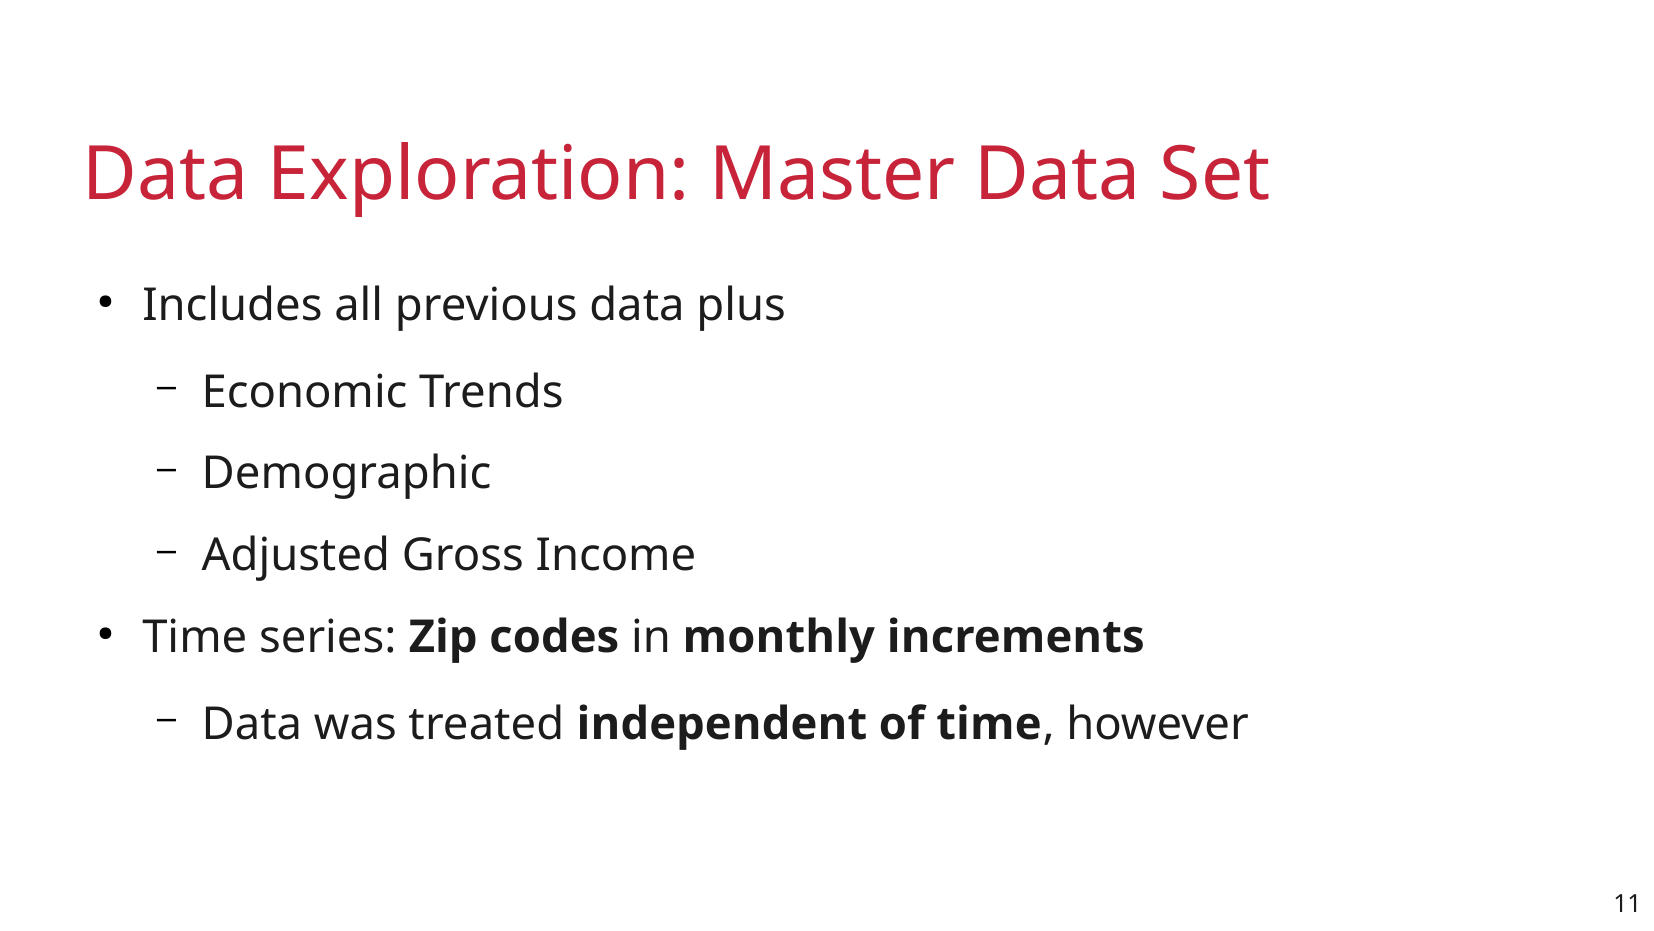

# Data Exploration: Master Data Set
Includes all previous data plus
Economic Trends
Demographic
Adjusted Gross Income
Time series: Zip codes in monthly increments
Data was treated independent of time, however